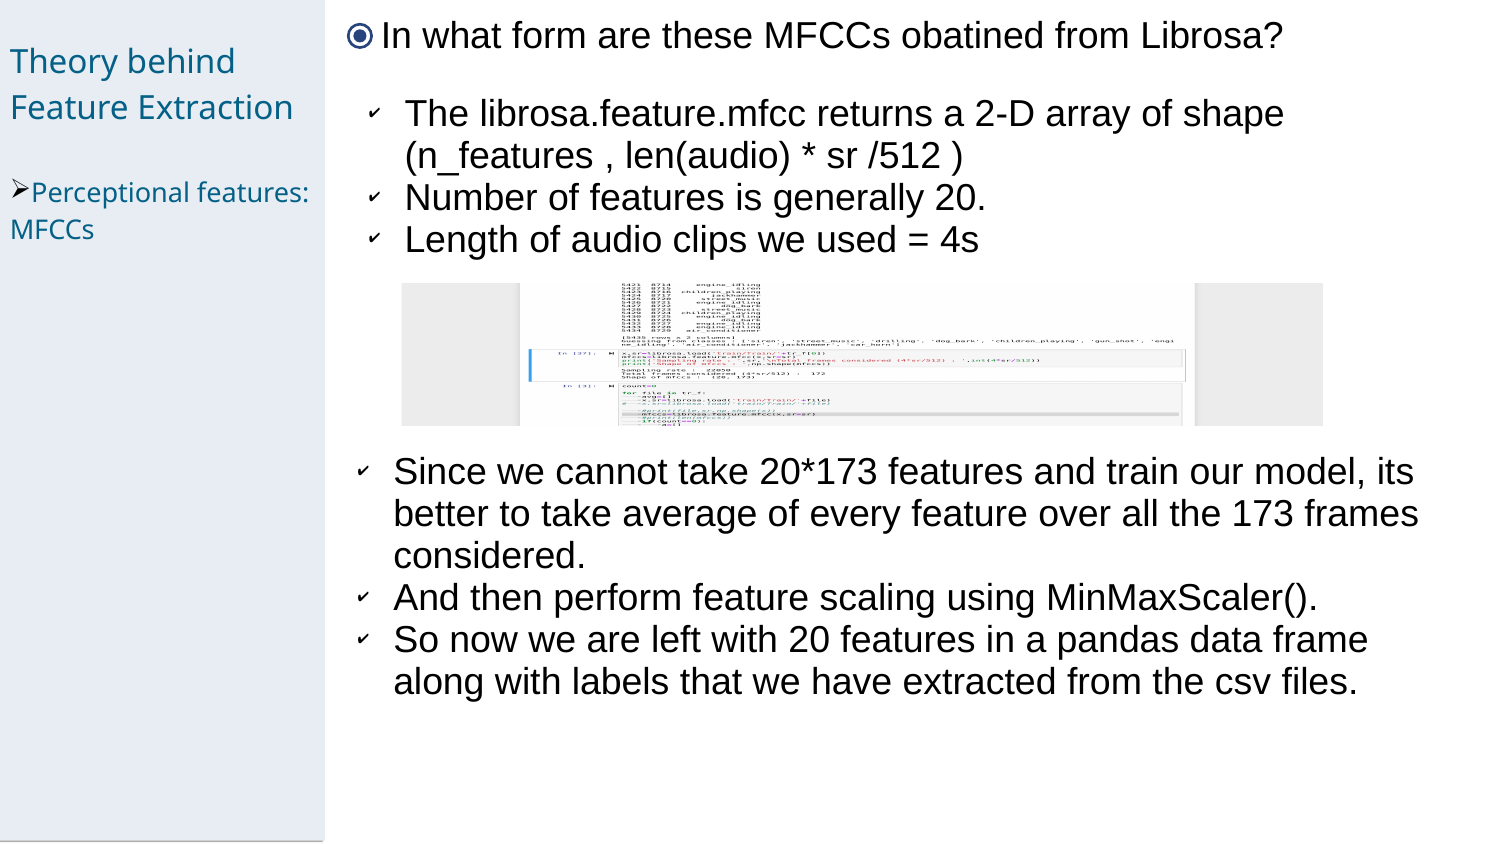

In what form are these MFCCs obatined from Librosa?
Theory behind
Feature Extraction
Perceptional features:
MFCCs
The librosa.feature.mfcc returns a 2-D array of shape
(n_features , len(audio) * sr /512 )
Number of features is generally 20.
Length of audio clips we used = 4s
Since we cannot take 20*173 features and train our model, its
better to take average of every feature over all the 173 frames
considered.
And then perform feature scaling using MinMaxScaler().
So now we are left with 20 features in a pandas data frame
along with labels that we have extracted from the csv files.